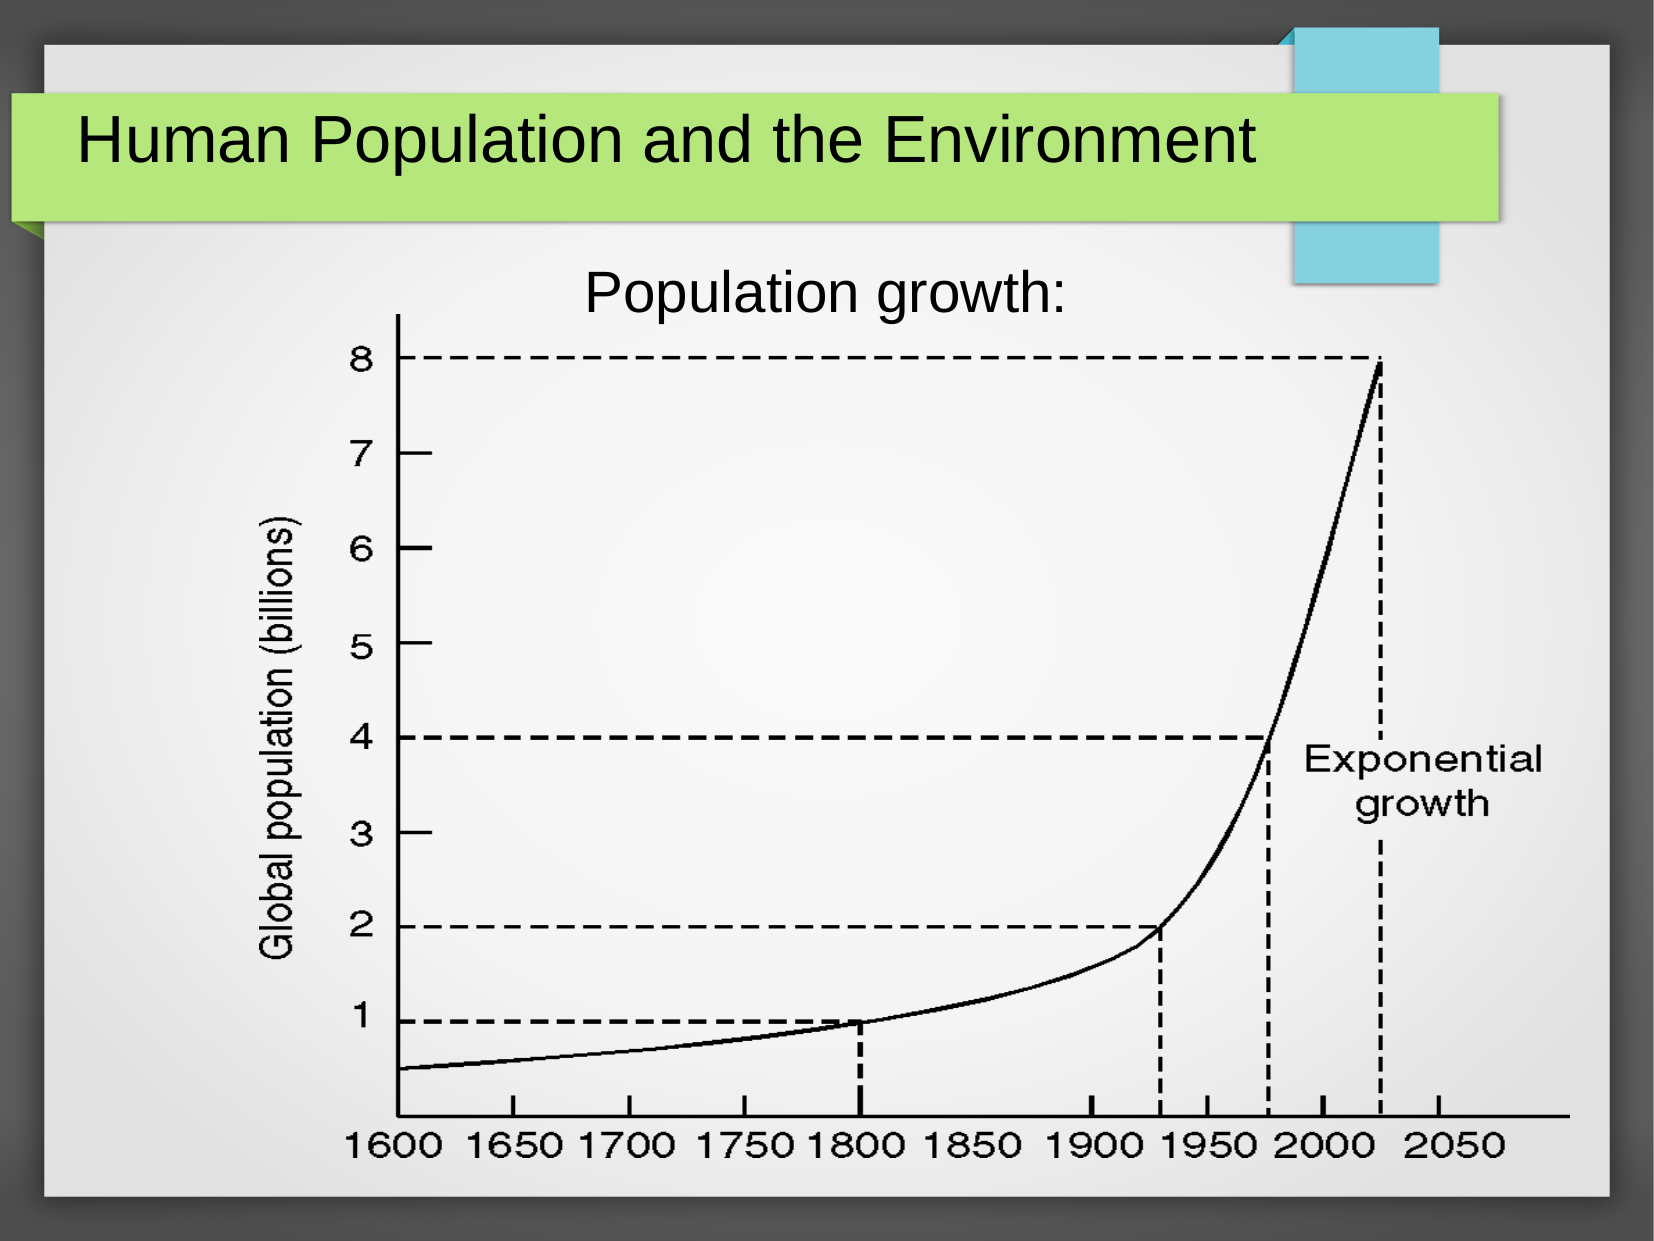

#
Human Population and the Environment
Population growth: